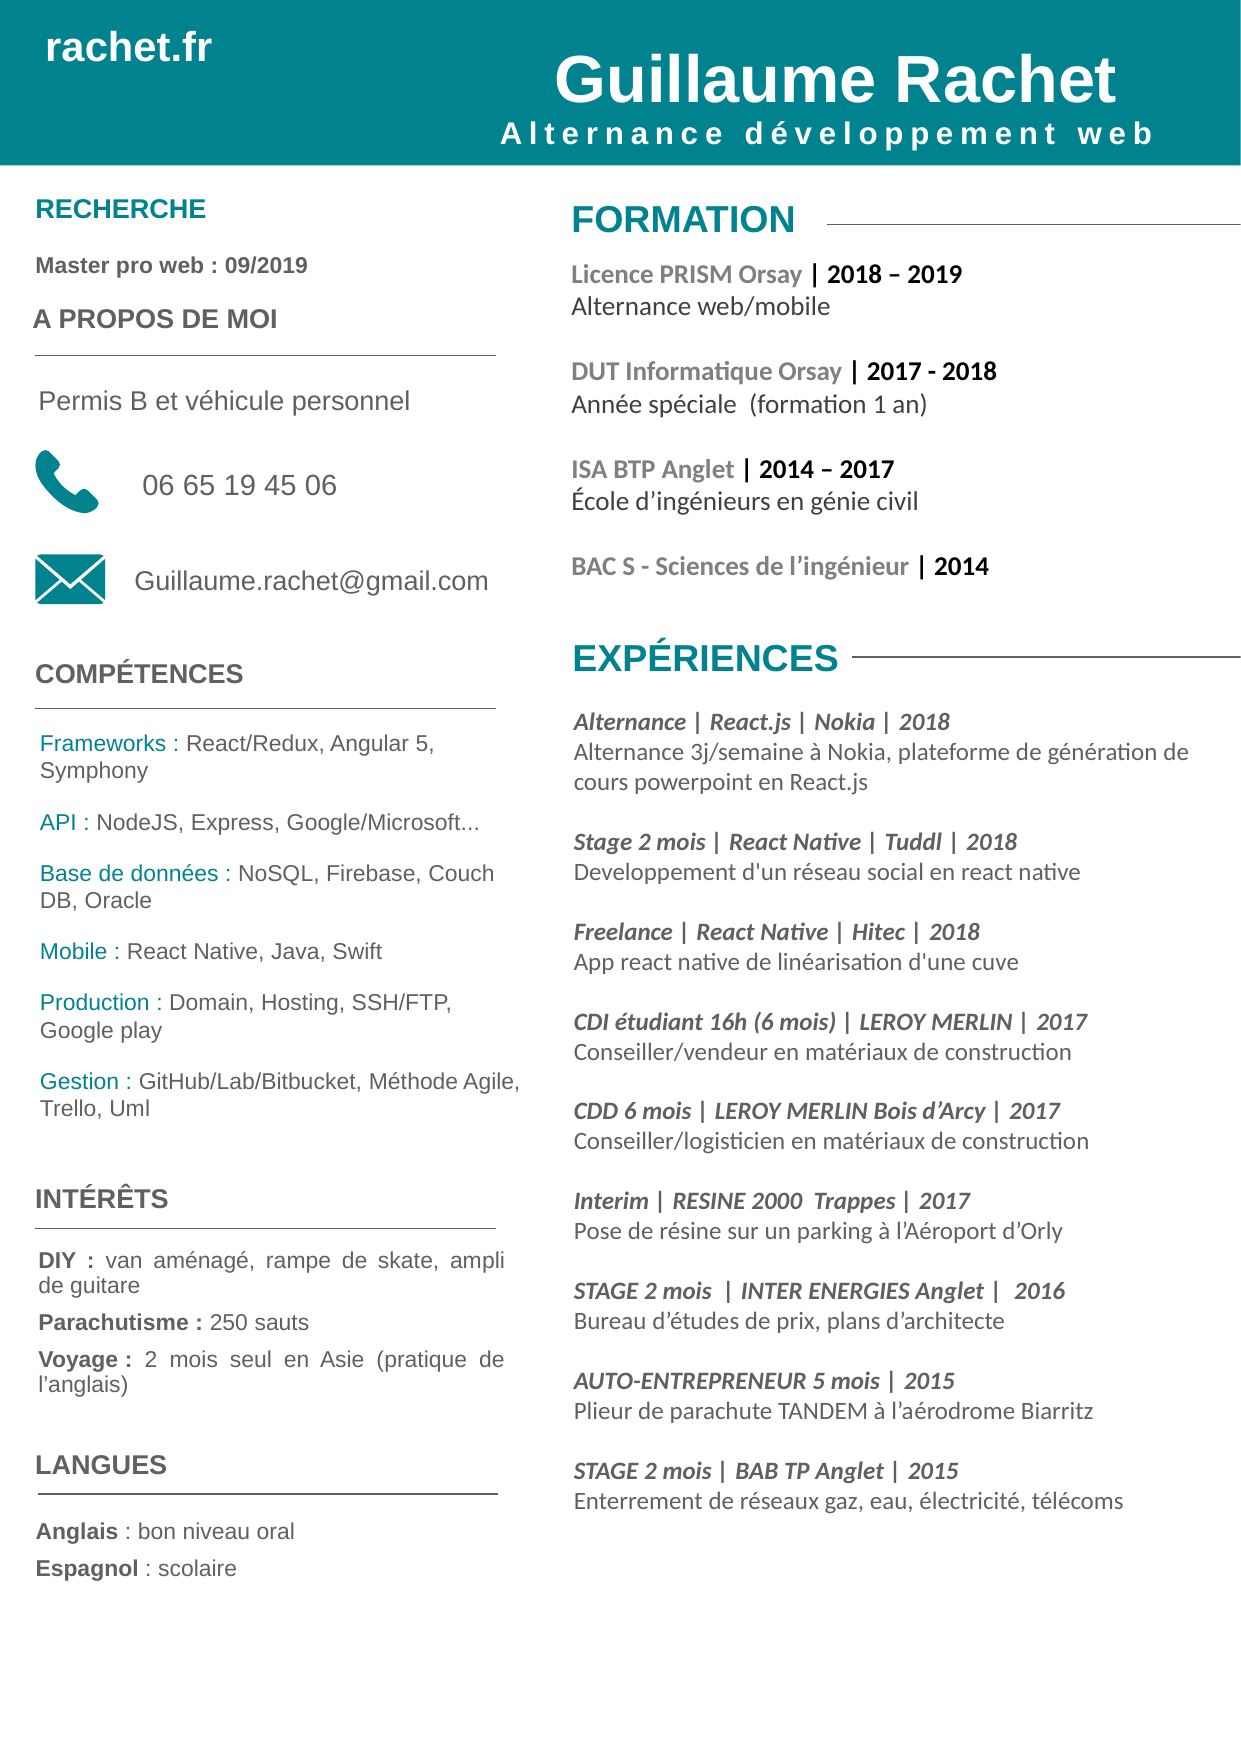

rachet.fr
Guillaume Rachet
Alternance développement web
RECHERCHE
Master pro web : 09/2019
FORMATION
Licence PRISM Orsay | 2018 – 2019
Alternance web/mobile
DUT Informatique Orsay | 2017 - 2018
Année spéciale  (formation 1 an)
ISA BTP Anglet | 2014 – 2017
École d’ingénieurs en génie civil
BAC S - Sciences de l’ingénieur | 2014
A PROPOS DE MOI
Permis B et véhicule personnel
06 65 19 45 06
Guillaume.rachet@gmail.com
EXPÉRIENCES
COMPÉTENCES
Alternance | React.js | Nokia | 2018
Alternance 3j/semaine à Nokia, plateforme de génération de cours powerpoint en React.js
Stage 2 mois | React Native | Tuddl | 2018
Developpement d'un réseau social en react native
Freelance | React Native | Hitec | 2018
App react native de linéarisation d'une cuve
CDI étudiant 16h (6 mois) | LEROY MERLIN | 2017
Conseiller/vendeur en matériaux de construction
CDD 6 mois | LEROY MERLIN Bois d’Arcy | 2017
Conseiller/logisticien en matériaux de construction
Interim | RESINE 2000 Trappes | 2017
Pose de résine sur un parking à l’Aéroport d’Orly
STAGE 2 mois | INTER ENERGIES Anglet | 2016
Bureau d’études de prix, plans d’architecte
AUTO-ENTREPRENEUR 5 mois | 2015
Plieur de parachute TANDEM à l’aérodrome Biarritz
STAGE 2 mois | BAB TP Anglet | 2015
Enterrement de réseaux gaz, eau, électricité, télécoms
Frameworks : React/Redux, Angular 5, Symphony
API : NodeJS, Express, Google/Microsoft...
Base de données : NoSQL, Firebase, Couch DB, Oracle
Mobile : React Native, Java, Swift
Production : Domain, Hosting, SSH/FTP, Google play
Gestion : GitHub/Lab/Bitbucket, Méthode Agile, Trello, Uml
INTÉRÊTS
DIY : van aménagé, rampe de skate, ampli de guitare
Parachutisme : 250 sauts
Voyage : 2 mois seul en Asie (pratique de l’anglais)
LANGUES
Anglais : bon niveau oral
Espagnol : scolaire